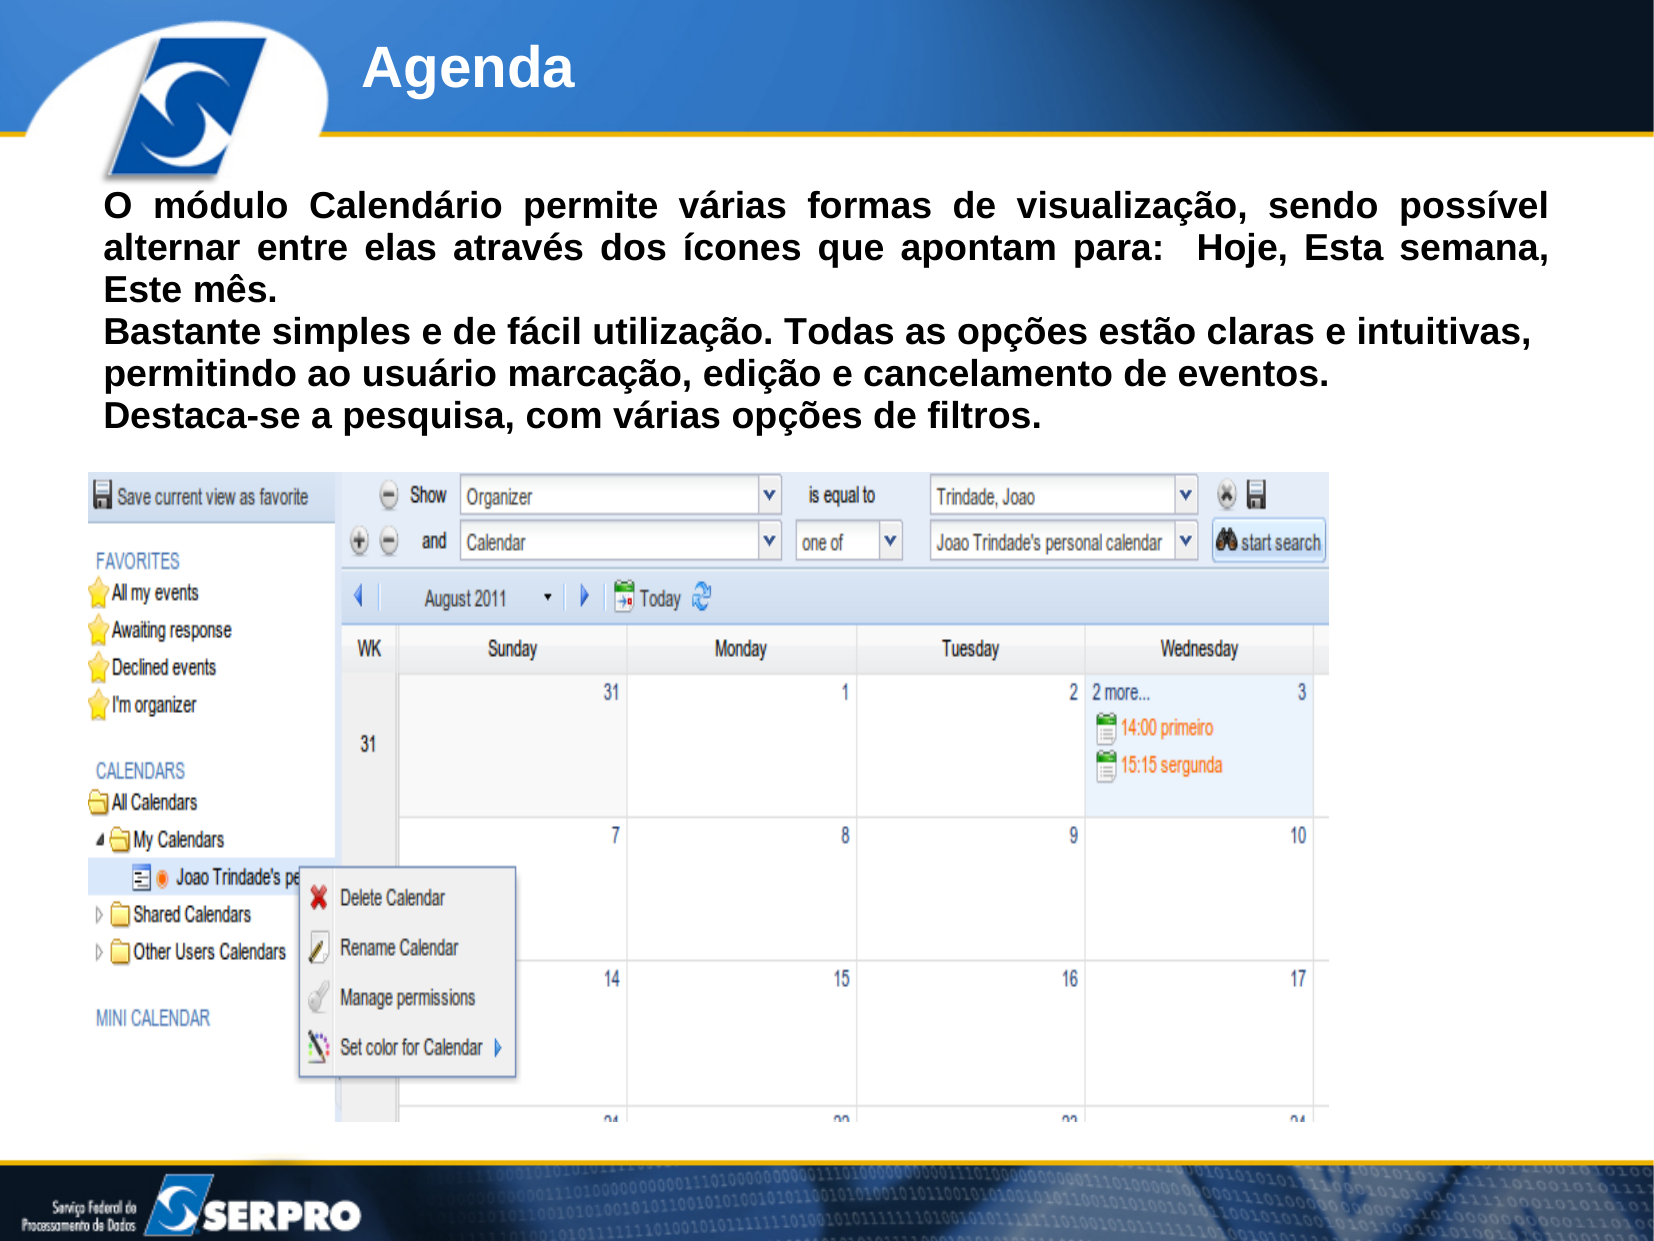

# Agenda
O módulo Calendário permite várias formas de visualização, sendo possível alternar entre elas através dos ícones que apontam para: Hoje, Esta semana, Este mês.
Bastante simples e de fácil utilização. Todas as opções estão claras e intuitivas, permitindo ao usuário marcação, edição e cancelamento de eventos.
Destaca-se a pesquisa, com várias opções de filtros.